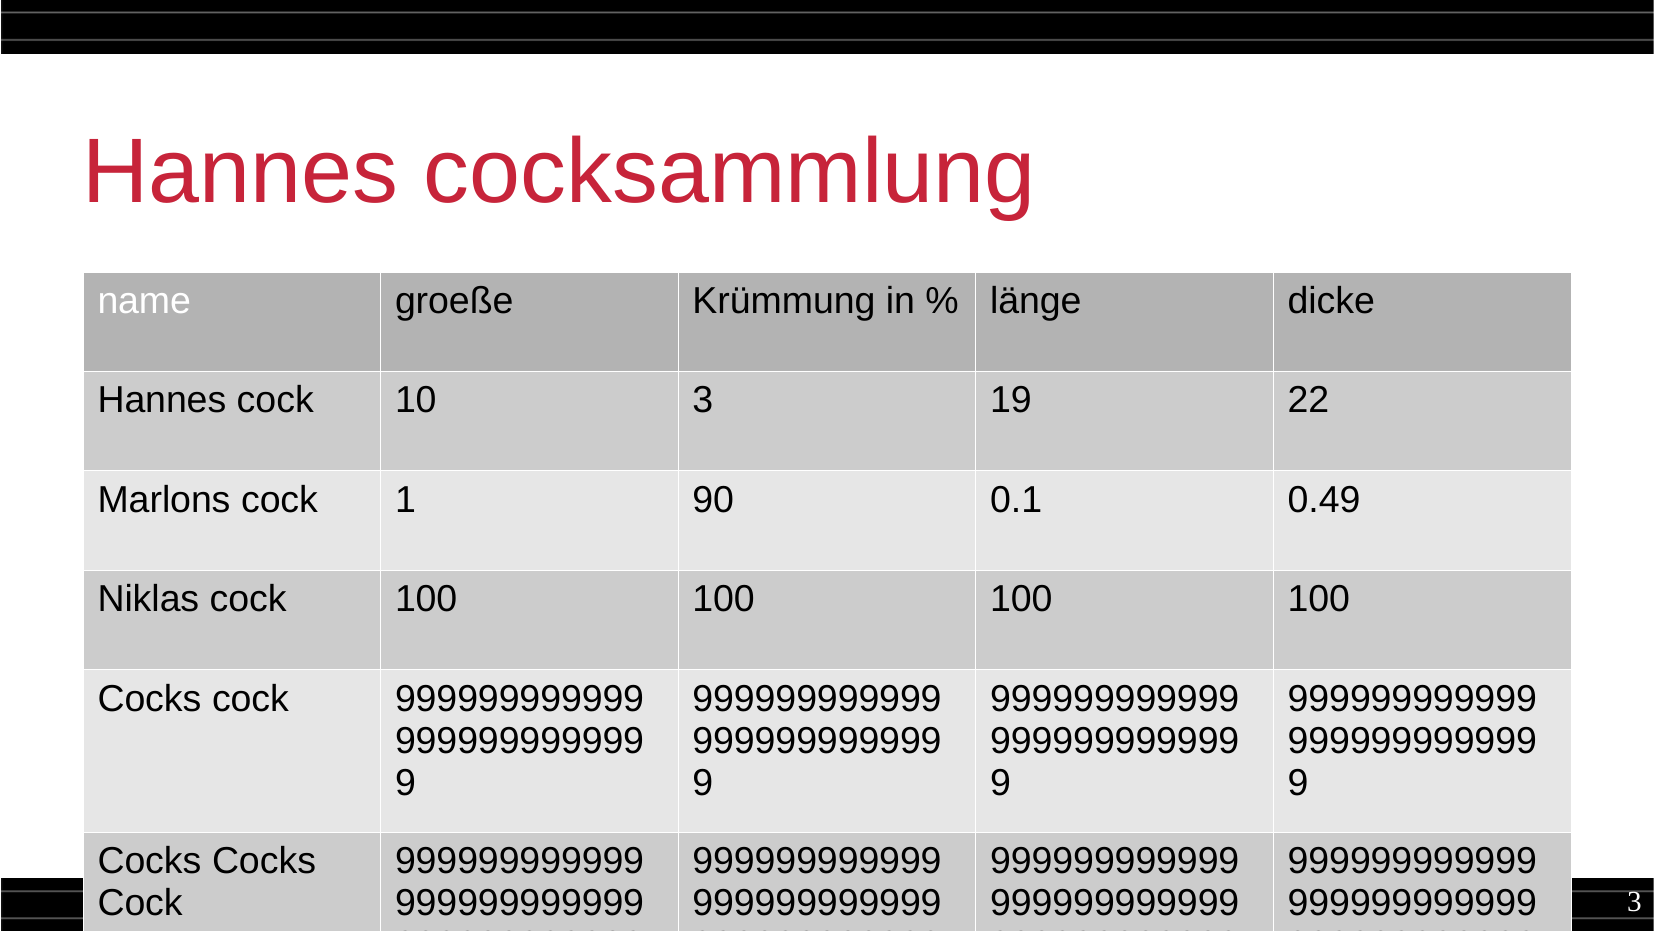

# Hannes cocksammlung
| name | groeße | Krümmung in % | länge | dicke |
| --- | --- | --- | --- | --- |
| Hannes cock | 10 | 3 | 19 | 22 |
| Marlons cock | 1 | 90 | 0.1 | 0.49 |
| Niklas cock | 100 | 100 | 100 | 100 |
| Cocks cock | 9999999999999999999999999 | 9999999999999999999999999 | 9999999999999999999999999 | 9999999999999999999999999 |
| Cocks Cocks Cock | 99999999999999999999999999999999999999999999999999 | 99999999999999999999999999999999999999999999999999 | 99999999999999999999999999999999999999999999999999 | 99999999999999999999999999999999999999999999999999 |